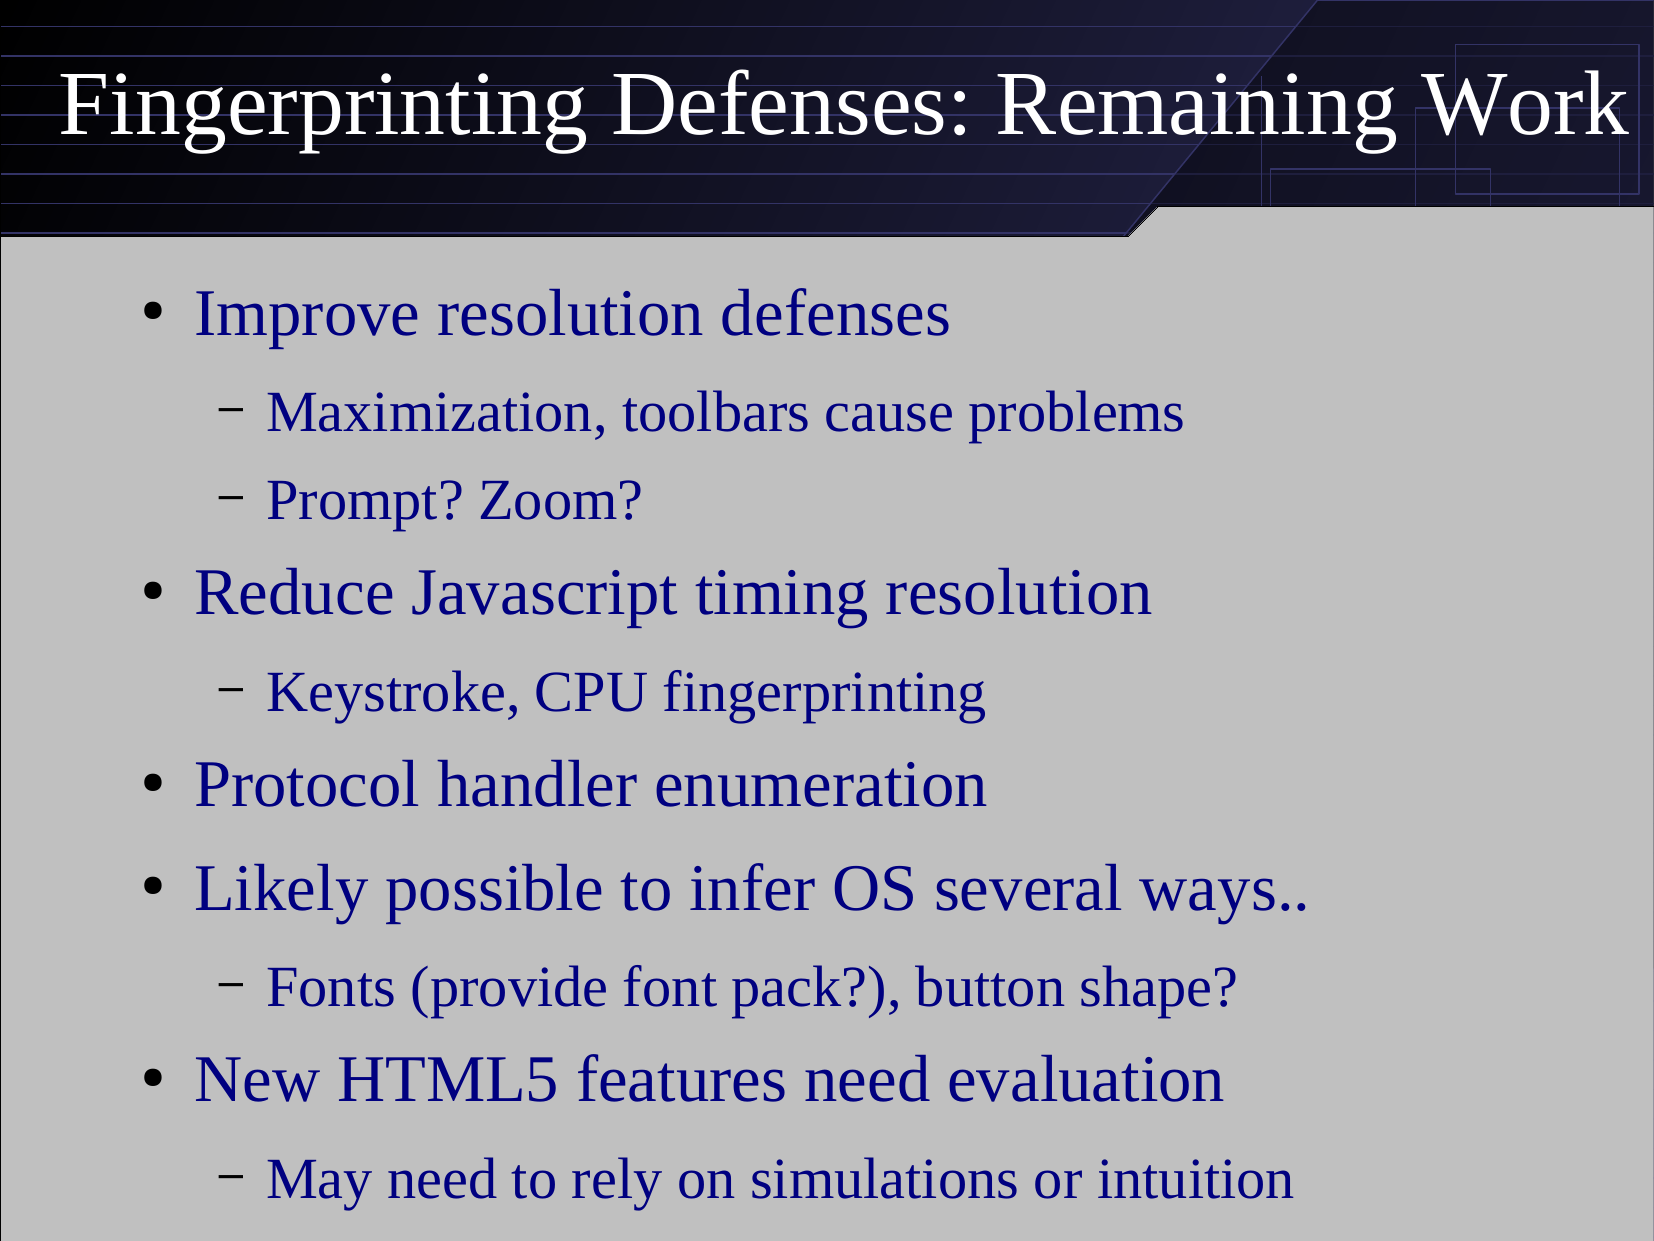

# Fingerprinting Defenses: Remaining Work
Improve resolution defenses
Maximization, toolbars cause problems
Prompt? Zoom?
Reduce Javascript timing resolution
Keystroke, CPU fingerprinting
Protocol handler enumeration
Likely possible to infer OS several ways..
Fonts (provide font pack?), button shape?
New HTML5 features need evaluation
May need to rely on simulations or intuition